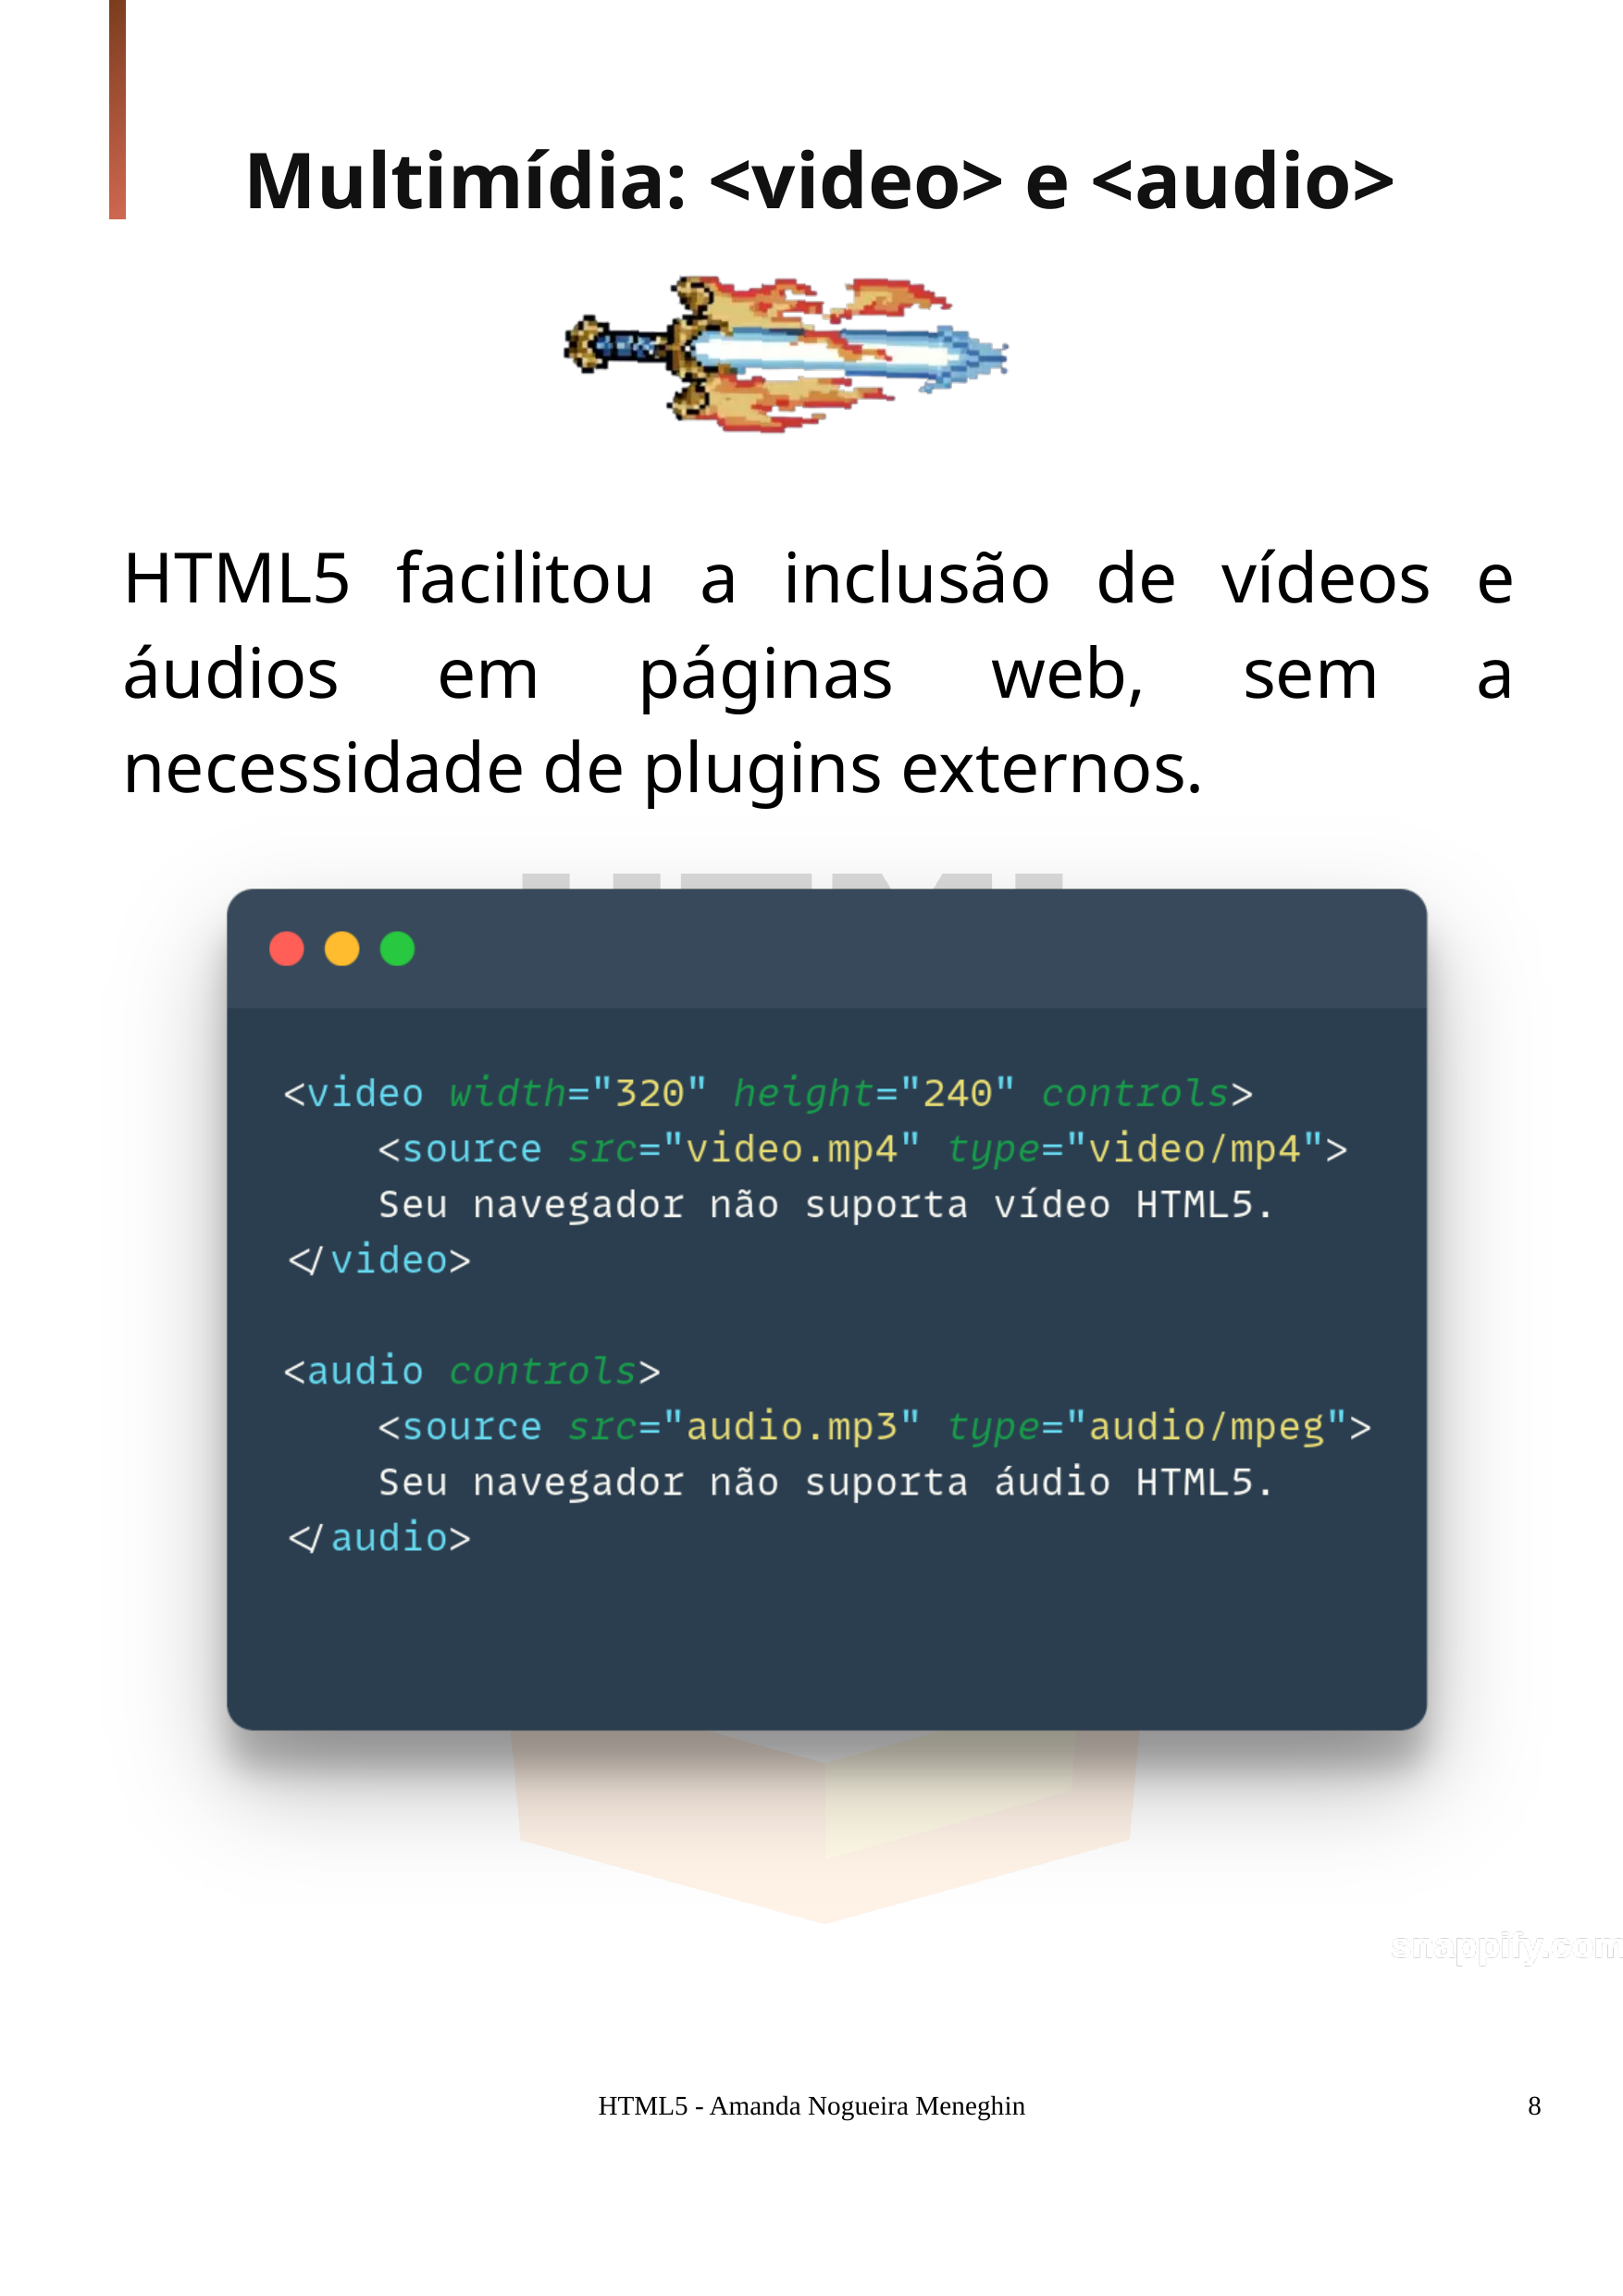

Multimídia: <video> e <audio>
HTML5 facilitou a inclusão de vídeos e áudios em páginas web, sem a necessidade de plugins externos.
HTML5 - Amanda Nogueira Meneghin
8